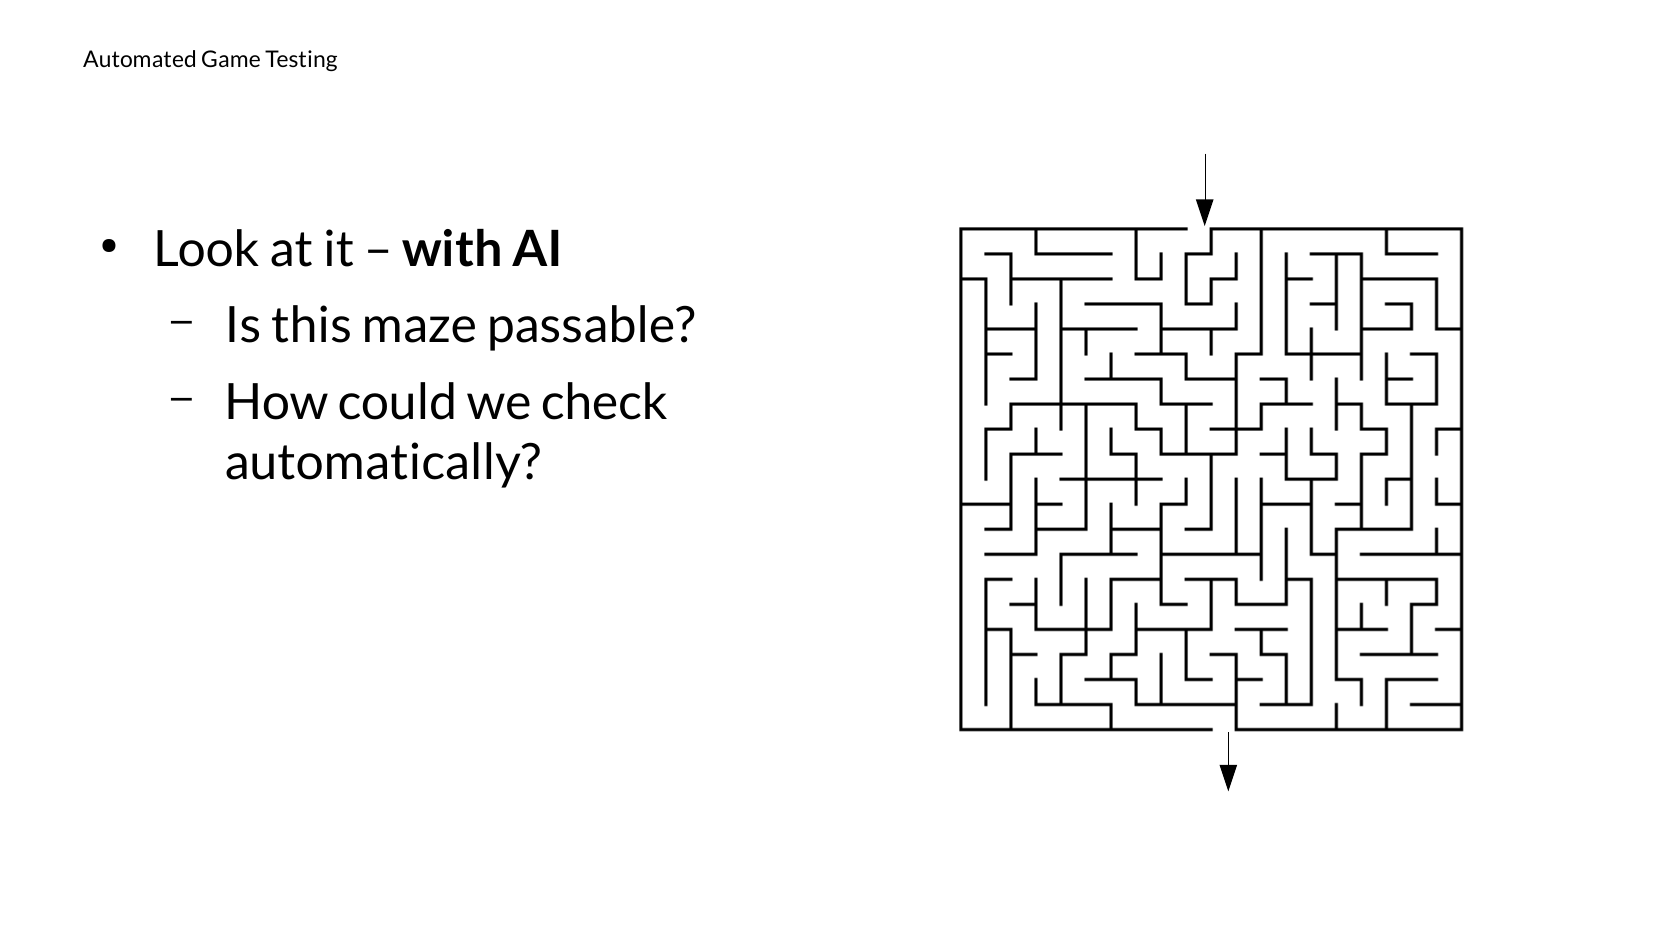

Automated Game Testing
# Look at it – with AI
Is this maze passable?
How could we check automatically?